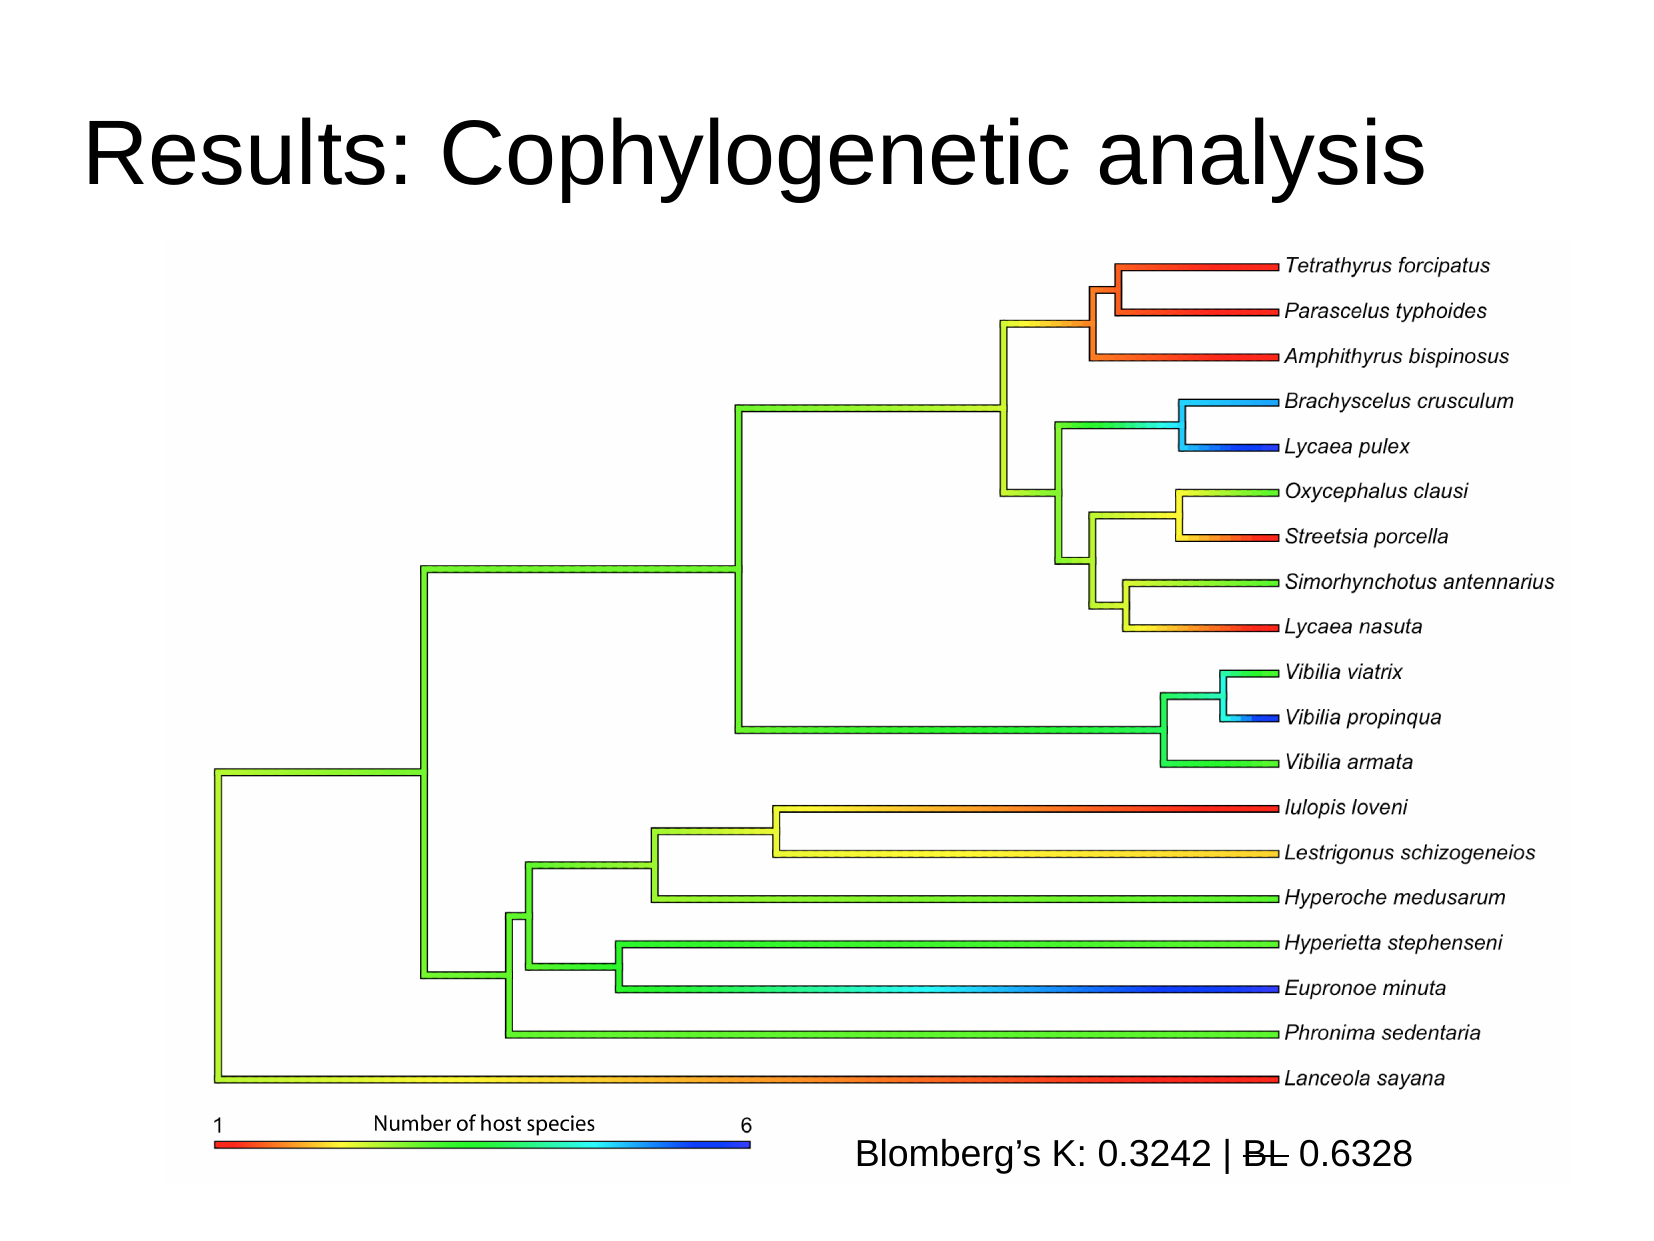

# Results: Cophylogenetic analysis
Blomberg’s K: 0.3242 | BL 0.6328